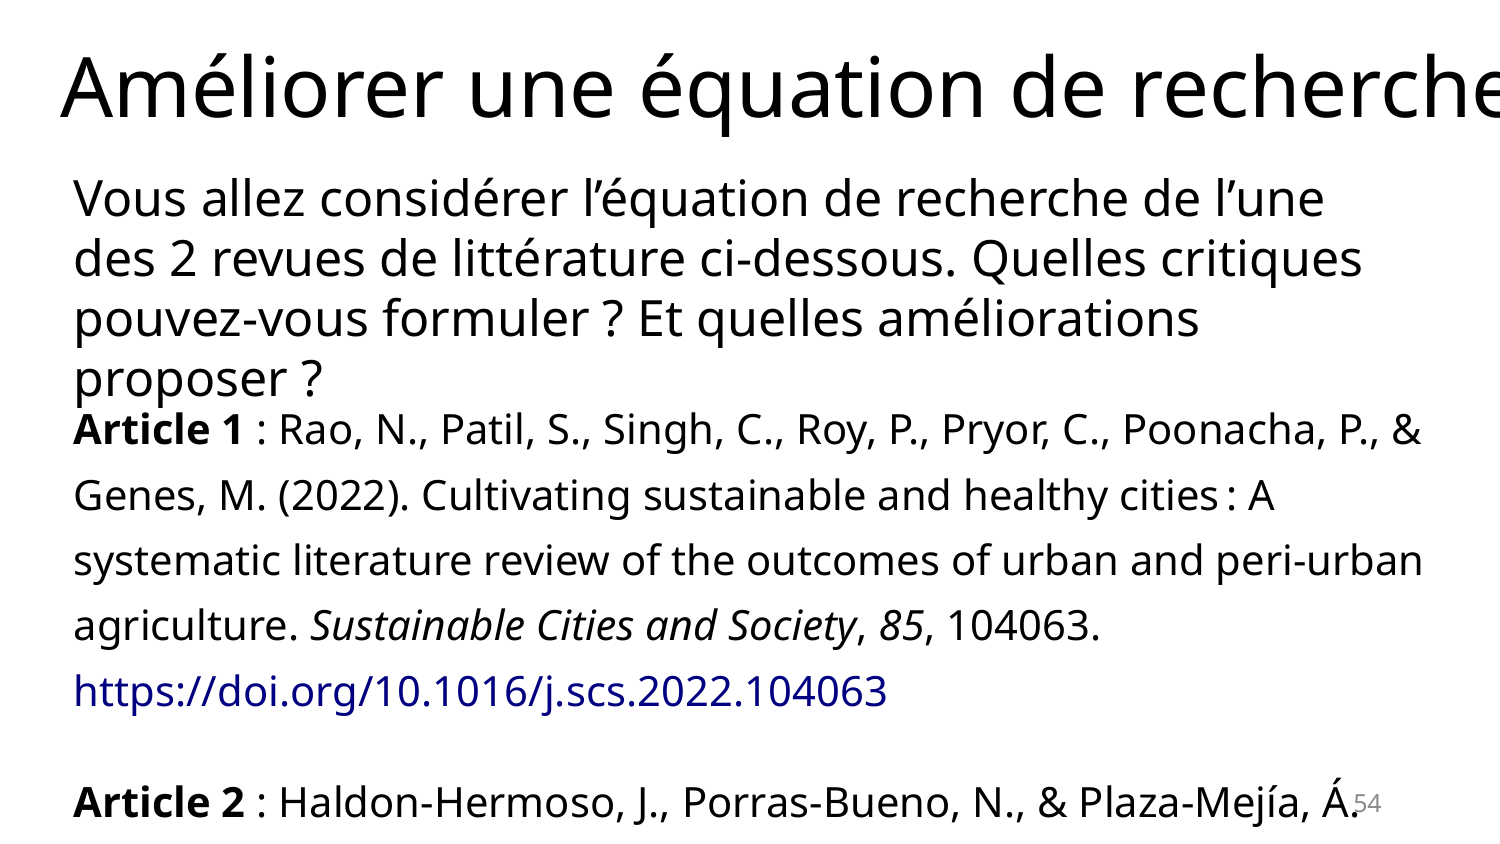

# Améliorer une équation de recherche
Vous allez considérer l’équation de recherche de l’une des 2 revues de littérature ci-dessous. Quelles critiques pouvez-vous formuler ? Et quelles améliorations proposer ?
Article 1 : Rao, N., Patil, S., Singh, C., Roy, P., Pryor, C., Poonacha, P., & Genes, M. (2022). Cultivating sustainable and healthy cities : A systematic literature review of the outcomes of urban and peri-urban agriculture. Sustainable Cities and Society, 85, 104063. https://doi.org/10.1016/j.scs.2022.104063
Article 2 : Haldon-Hermoso, J., Porras-Bueno, N., & Plaza-Mejía, Á. (2025). Diving into residents’ pro-tourism behaviour : A literature review. European Journal of Tourism Research, 40, 4017. https://doi.org/10.54055/ejtr.v40i.3636
54